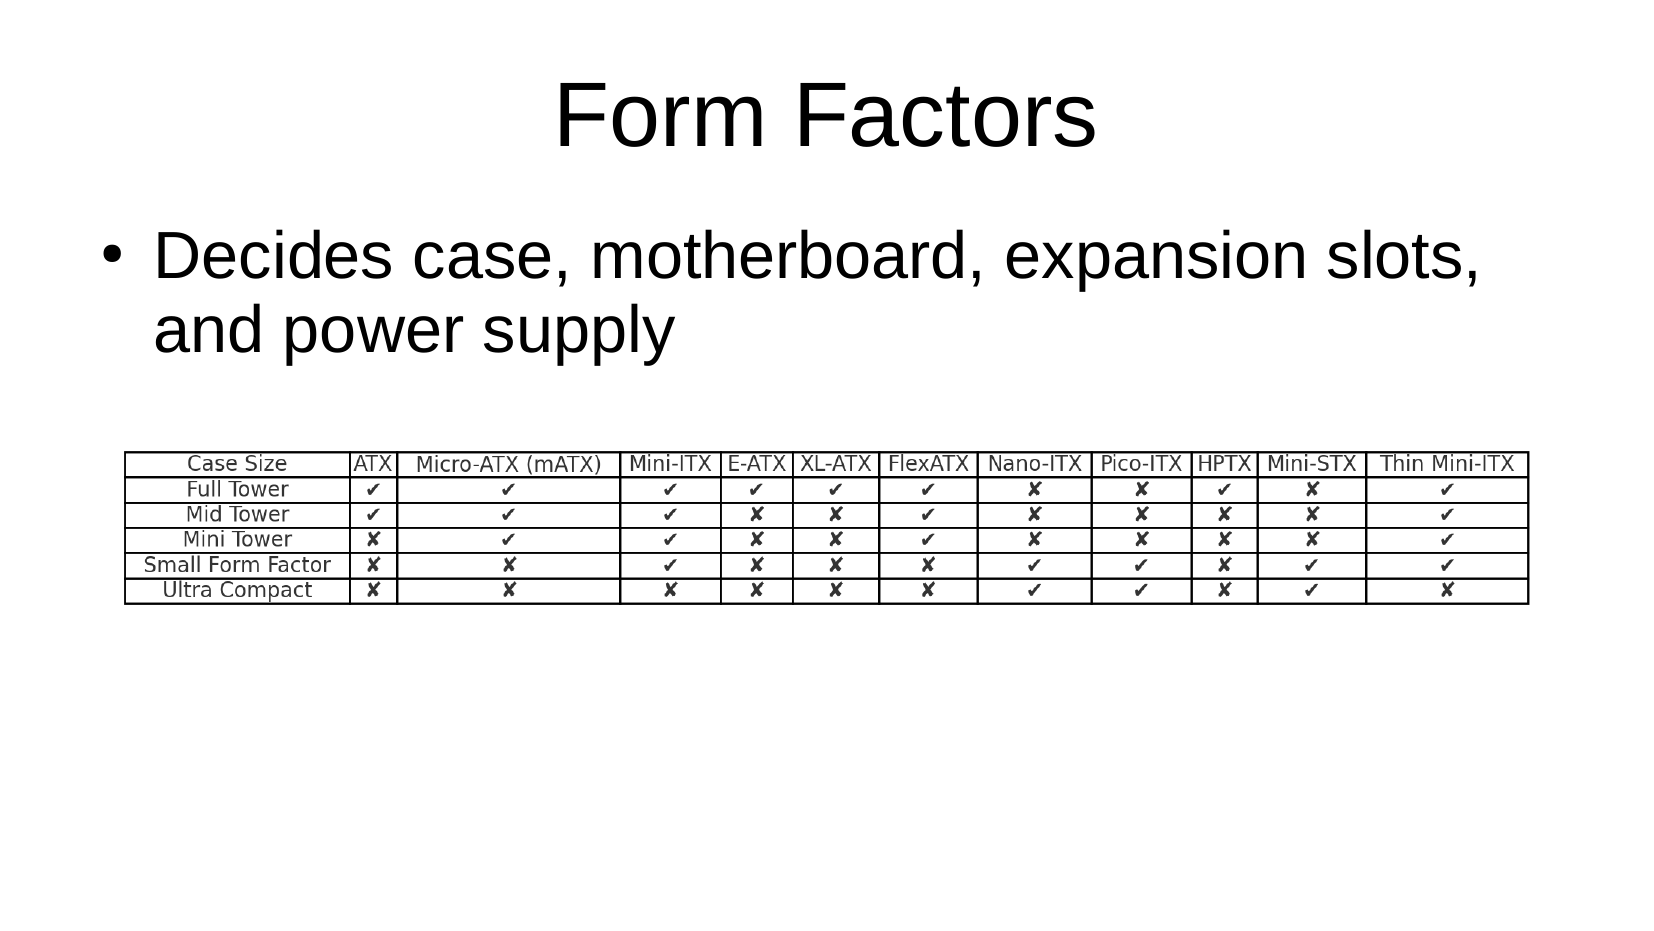

# Form Factors
Decides case, motherboard, expansion slots, and power supply